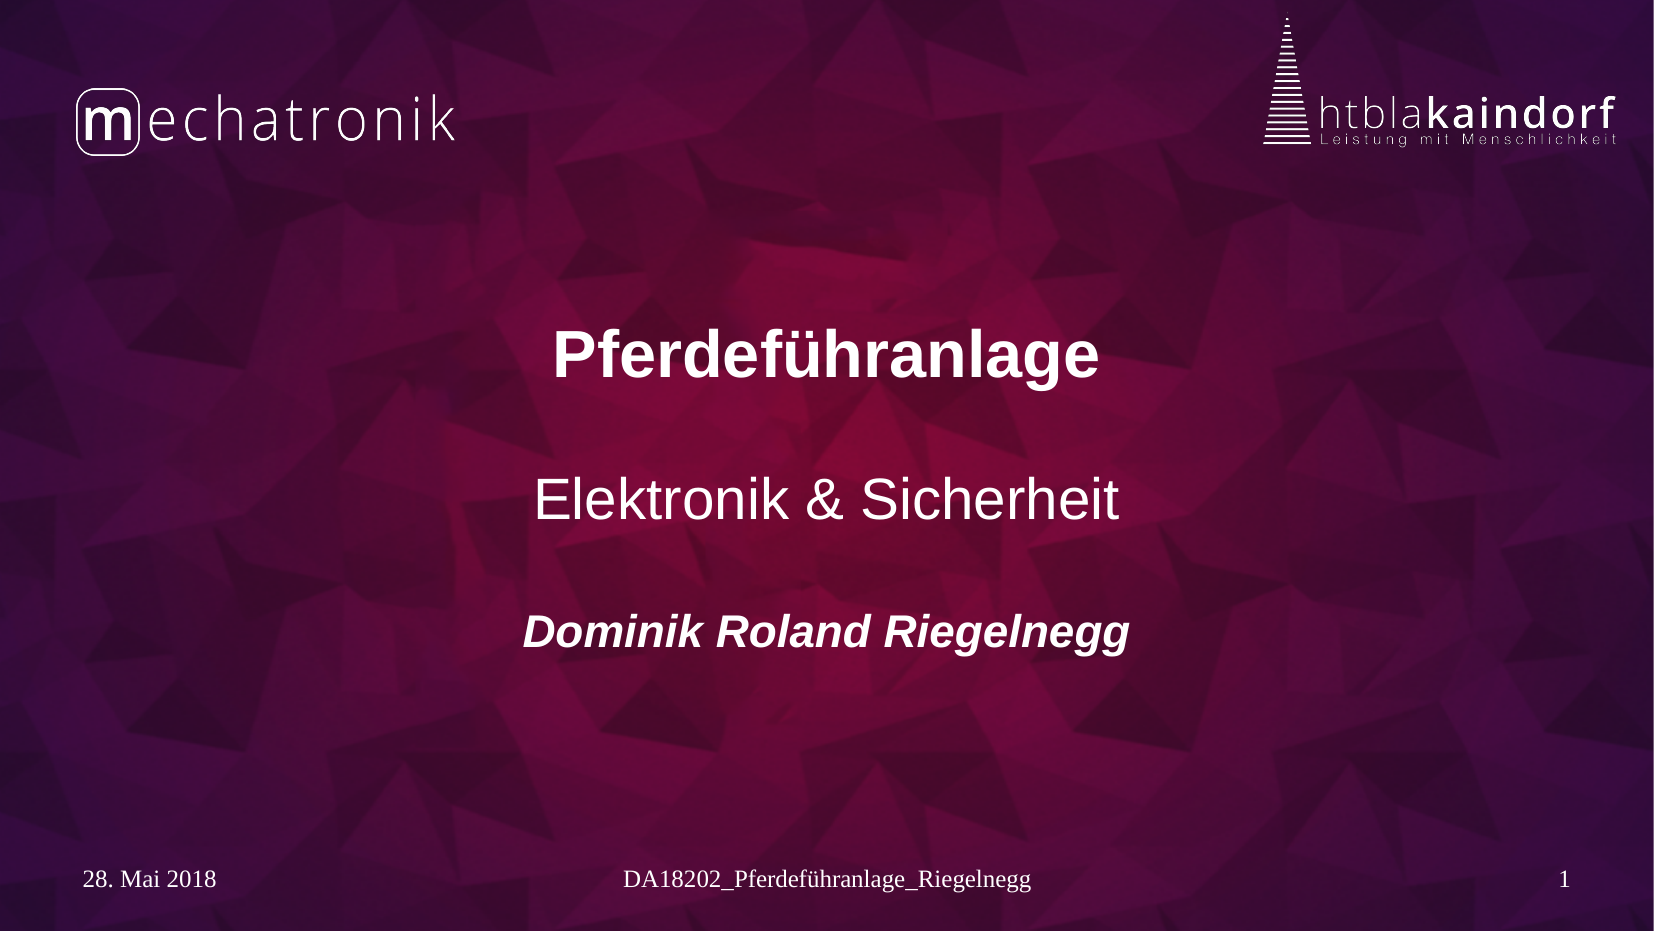

# Pferdeführanlage
Elektronik & Sicherheit
Dominik Roland Riegelnegg
28. Mai 2018
DA18202_Pferdeführanlage_Riegelnegg
1